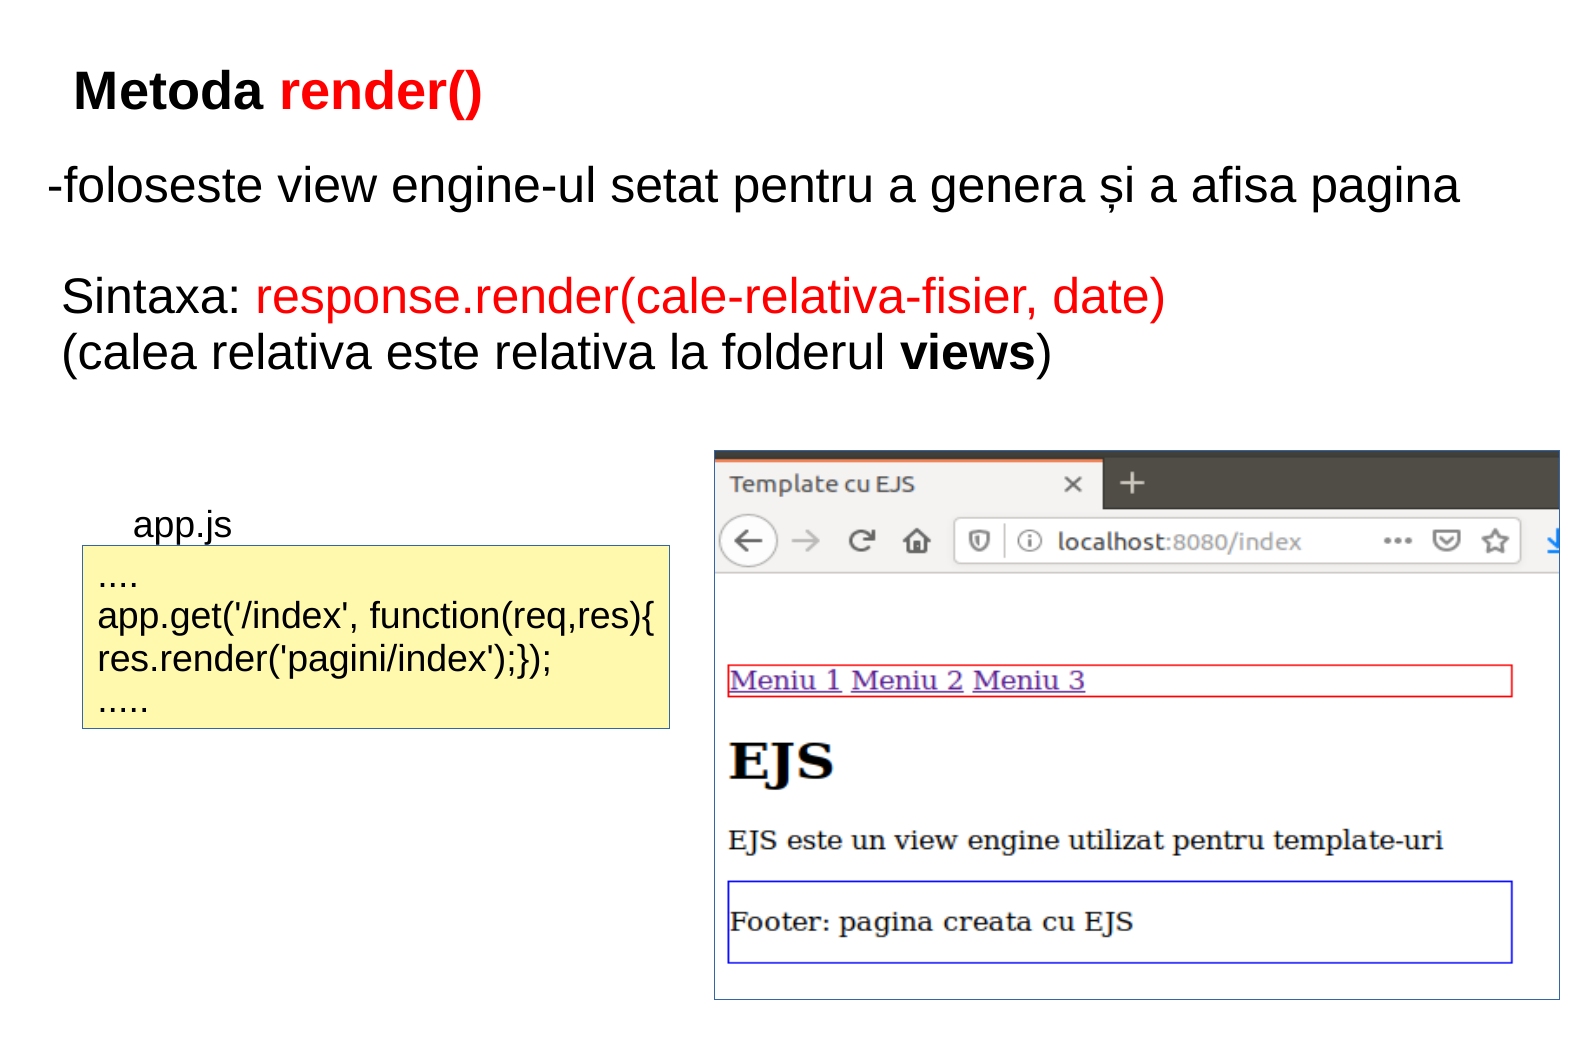

Metoda render()
-foloseste view engine-ul setat pentru a genera și a afisa pagina
 Sintaxa: response.render(cale-relativa-fisier, date)
 (calea relativa este relativa la folderul views)
app.js
....
app.get('/index', function(req,res){
res.render('pagini/index');});
.....